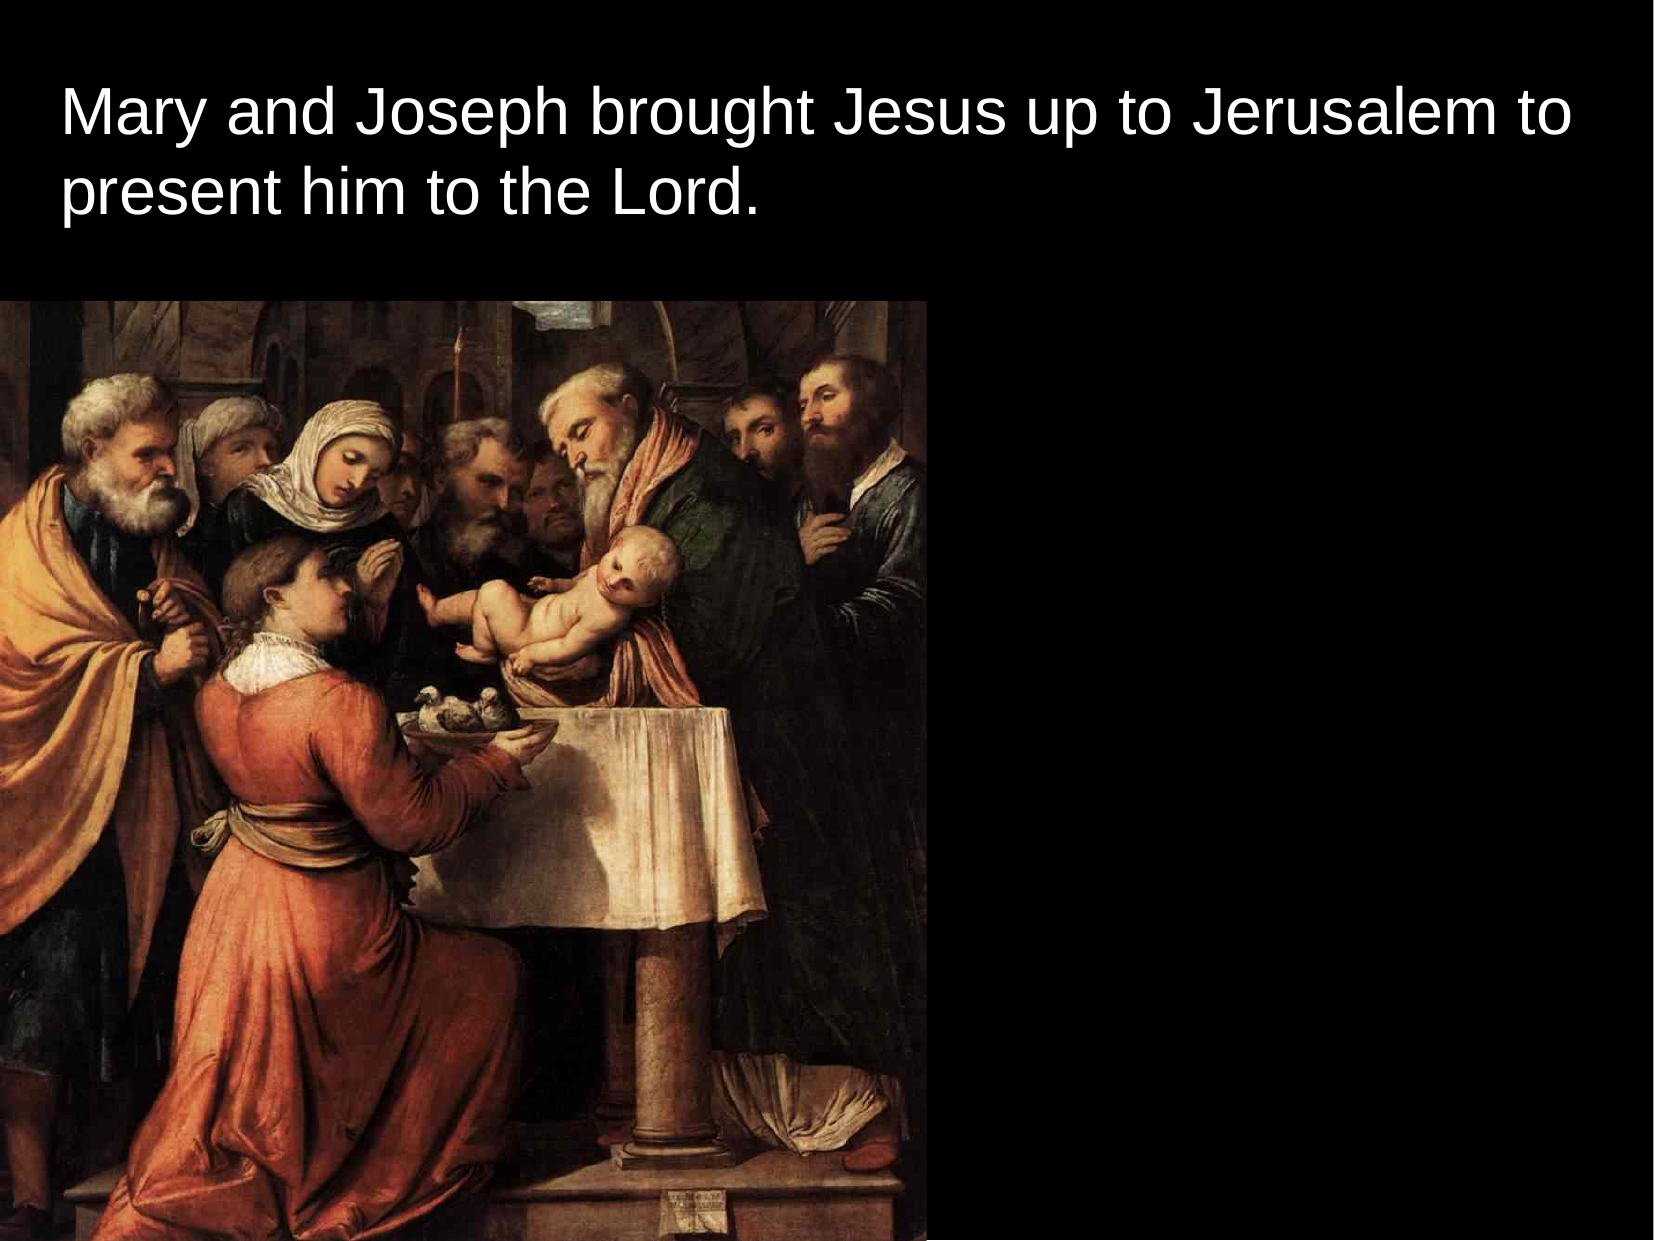

Mary and Joseph brought Jesus up to Jerusalem to present him to the Lord.